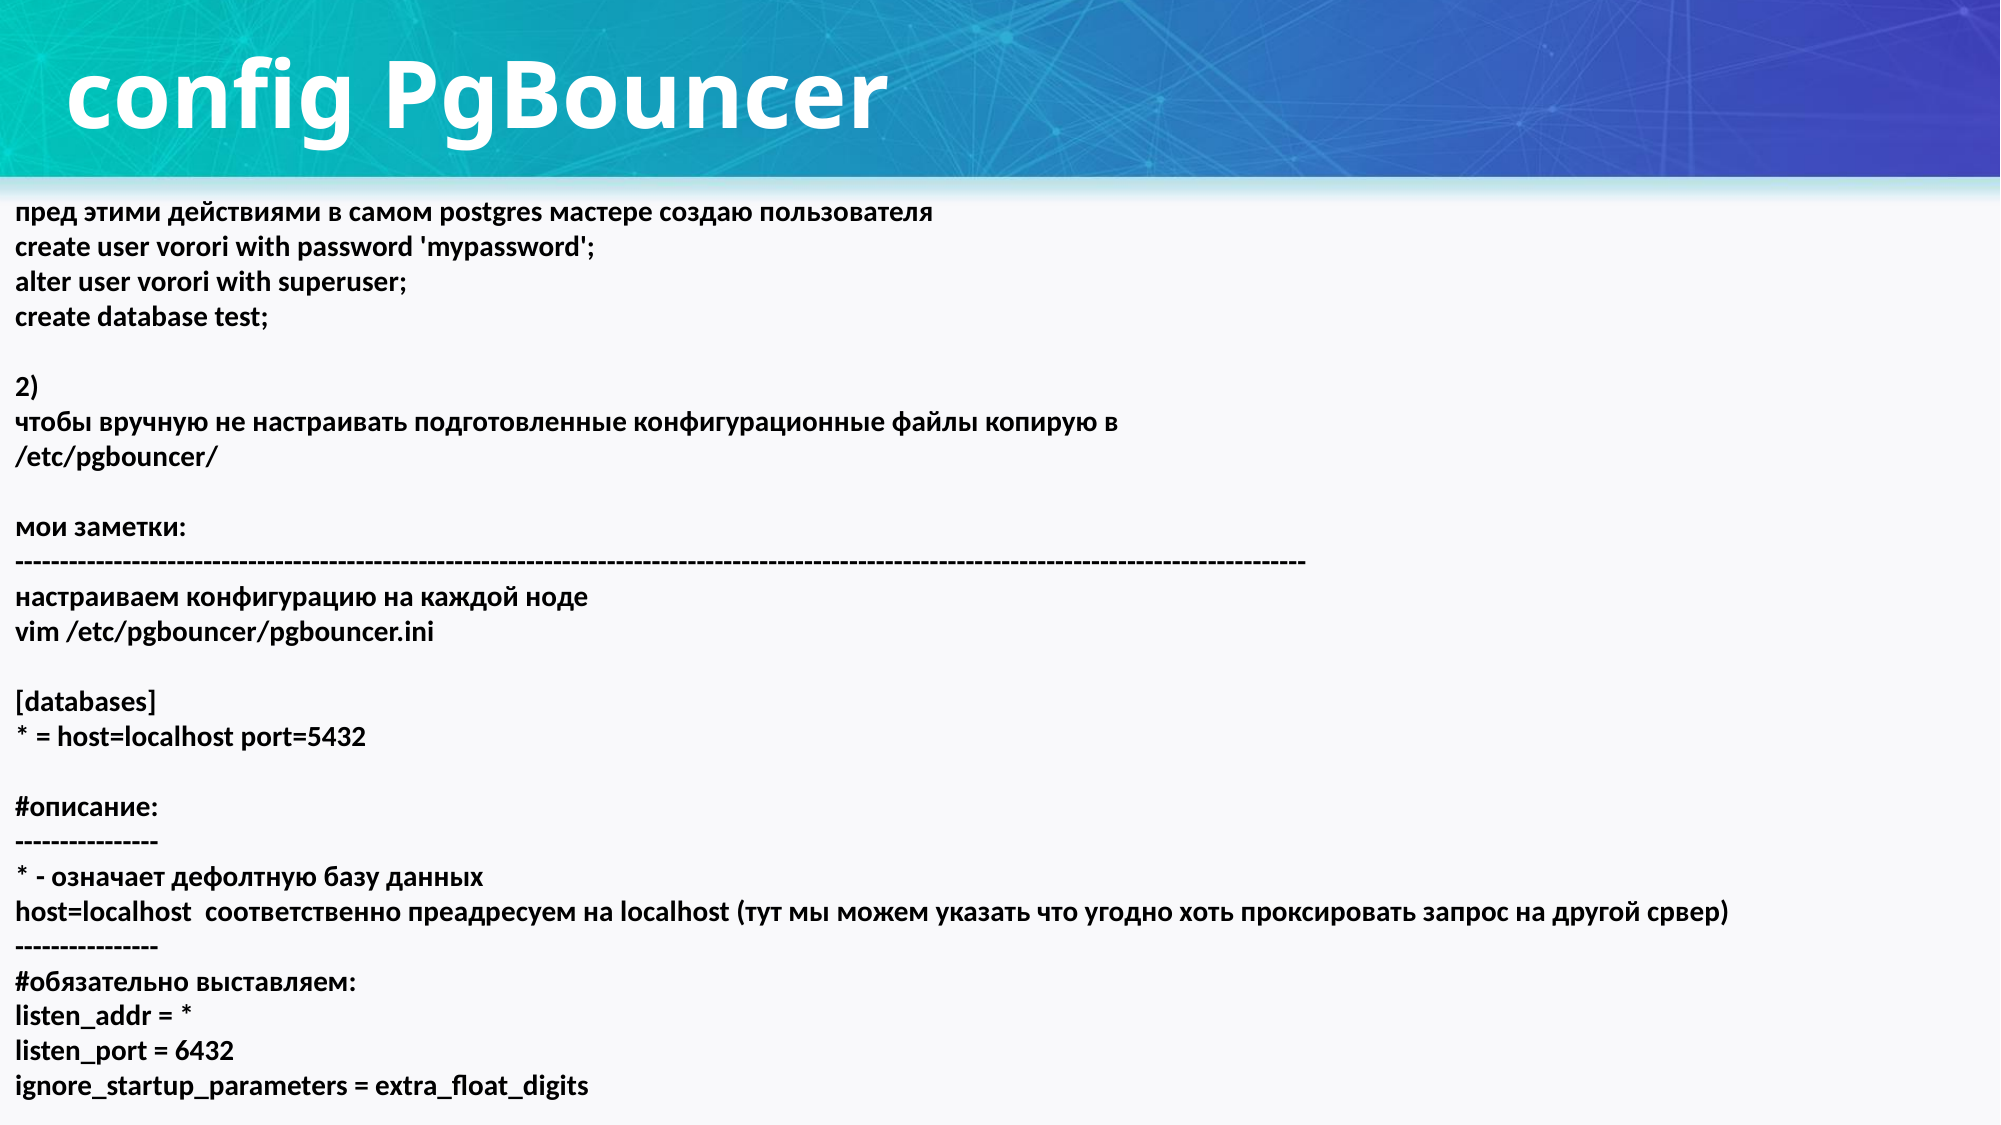

config PgBouncer
пред этими действиями в самом postgres мастере создаю пользователя
create user vorori with password 'mypassword';
alter user vorori with superuser;
create database test;
2)
чтобы вручную не настраивать подготовленные конфигурационные файлы копирую в
/etc/pgbouncer/
мои заметки:
------------------------------------------------------------------------------------------------------------------------------------------------
настраиваем конфигурацию на каждой ноде
vim /etc/pgbouncer/pgbouncer.ini
[databases]
* = host=localhost port=5432
#описание:
----------------
* - означает дефолтную базу данных
host=localhost соответственно преадресуем на localhost (тут мы можем указать что угодно хоть проксировать запрос на другой срвер)
----------------
#обязательно выставляем:
listen_addr = *
listen_port = 6432
ignore_startup_parameters = extra_float_digits